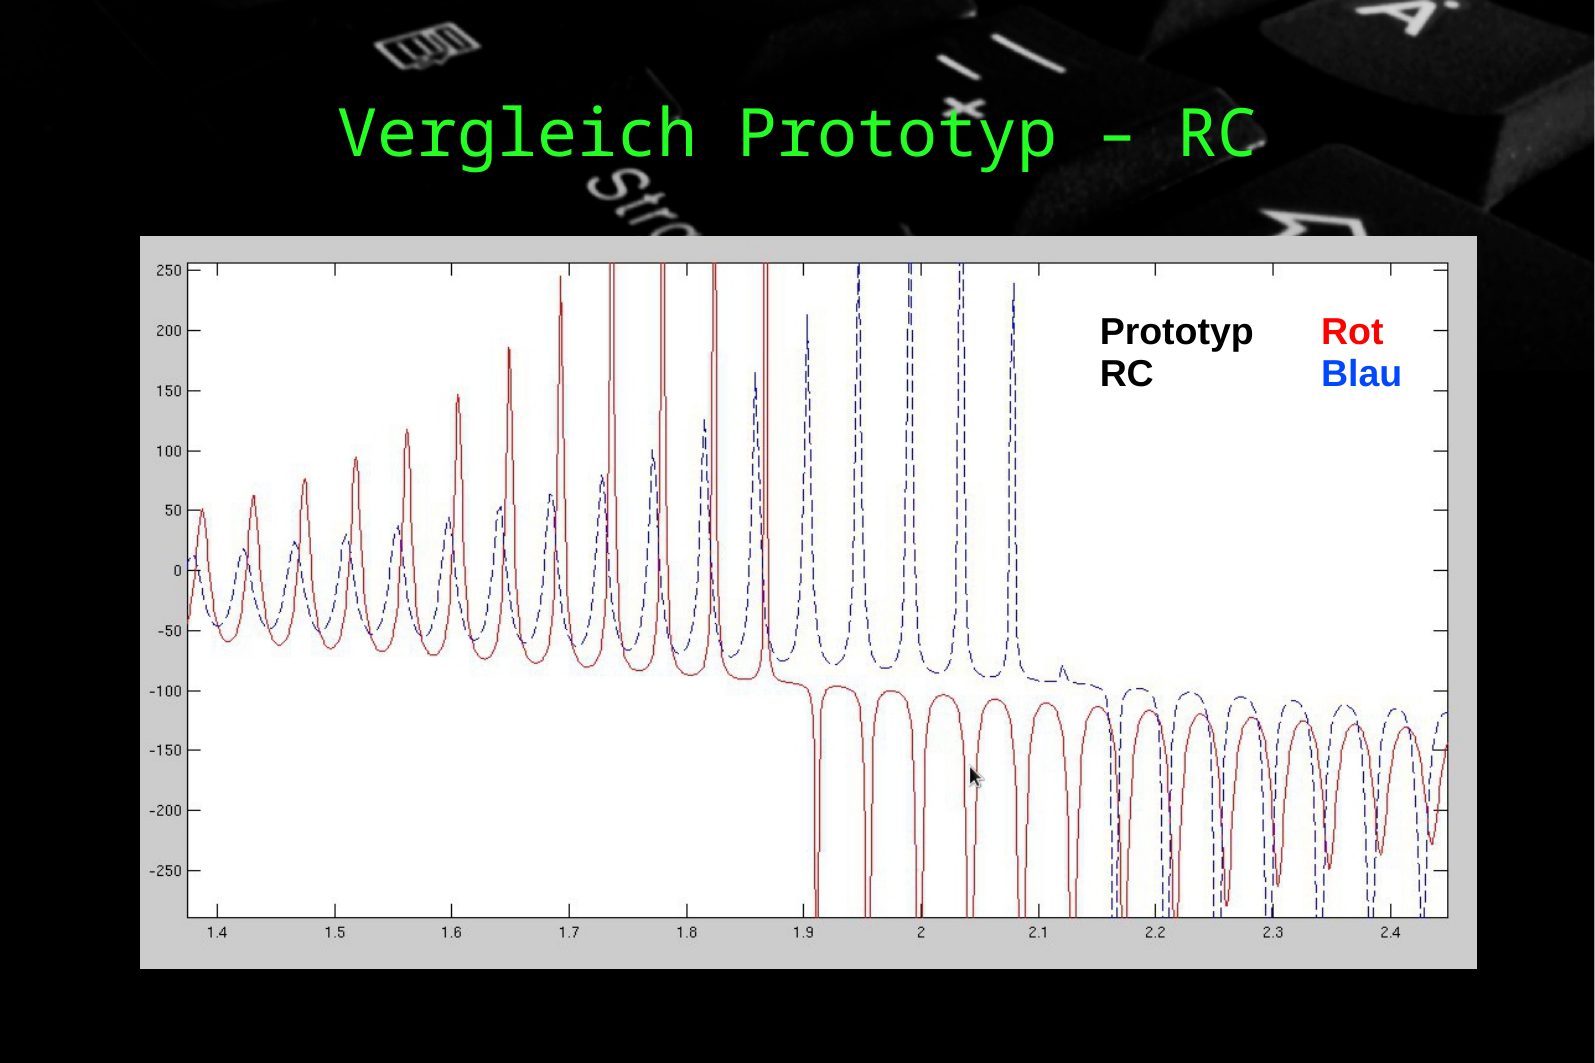

# Vergleich Prototyp – RC
Prototyp	Rot
RC 	Blau